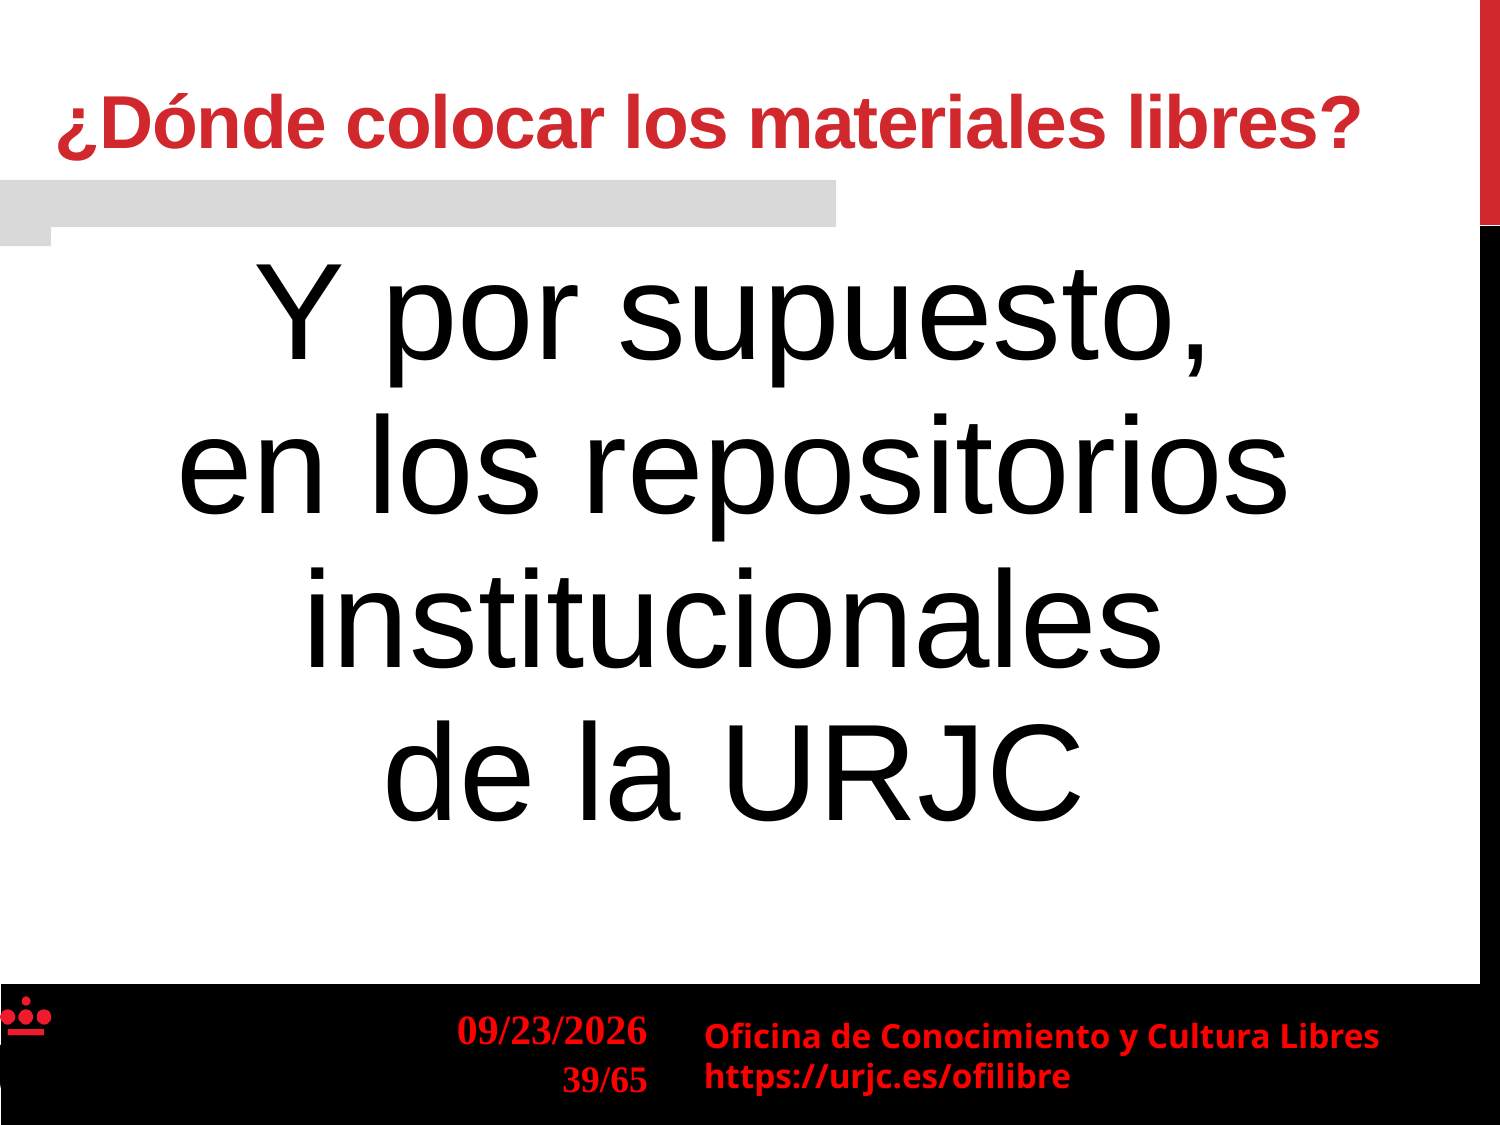

#
¿Dónde colocar los materiales libres?
Y por supuesto,
en los repositorios institucionales
de la URJC